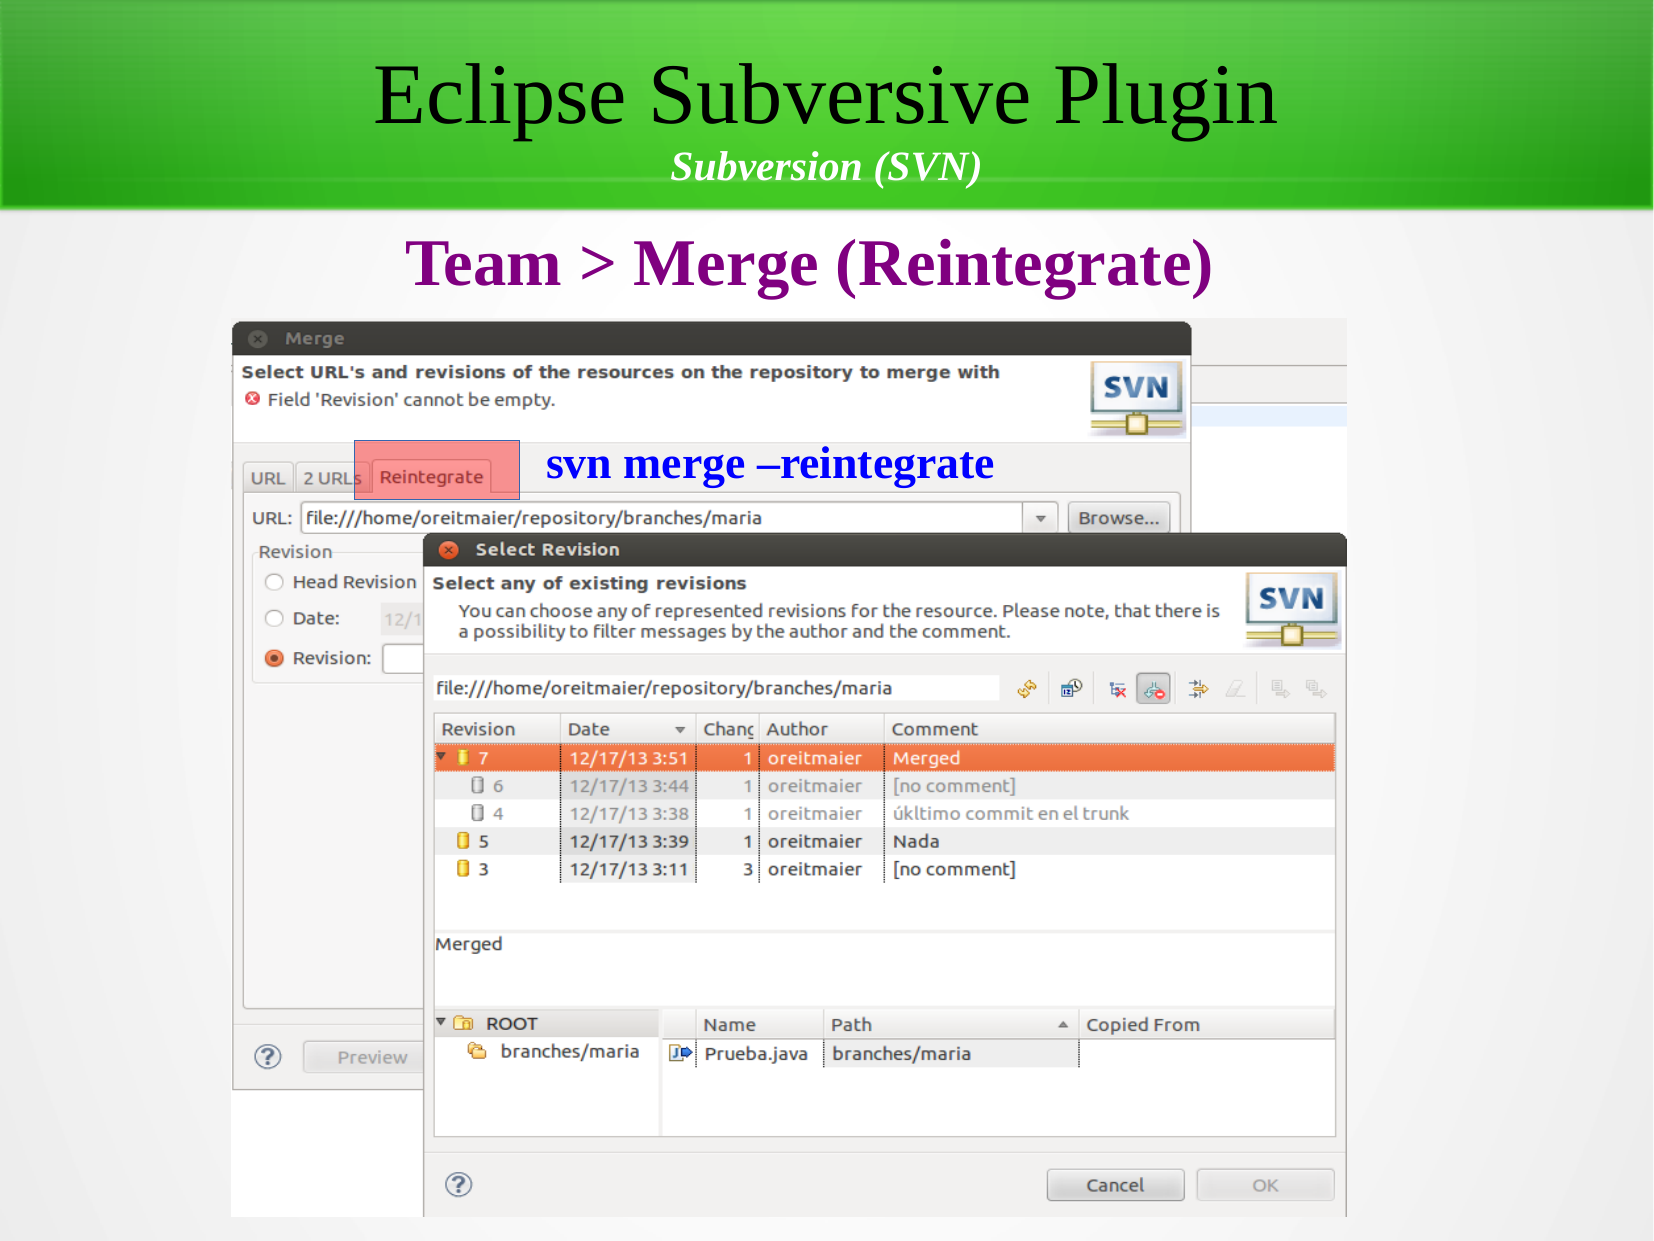

# Eclipse Subversive Plugin Subversion (SVN)
Team > Merge (Reintegrate)
svn merge –reintegrate
svn merge